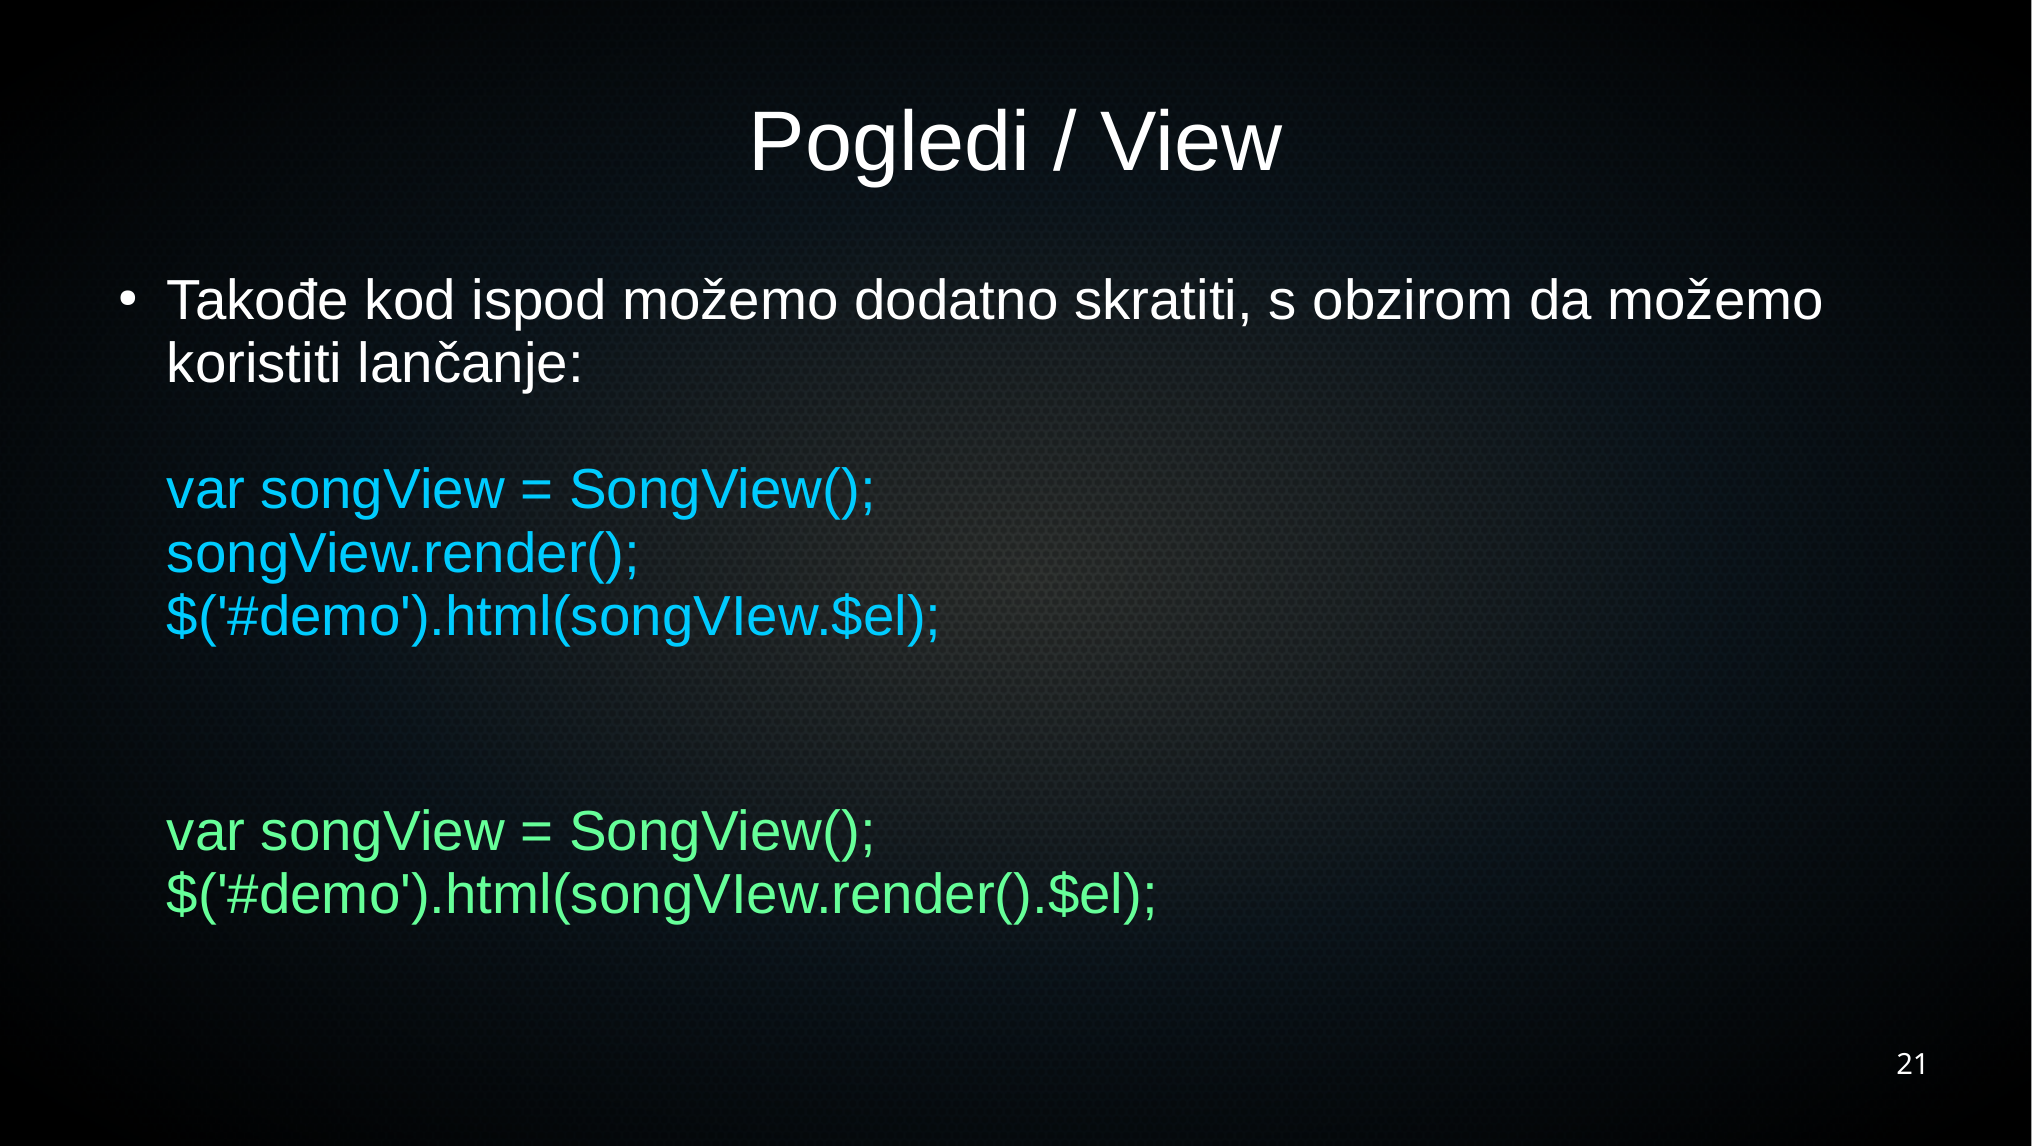

# Pogledi / View
Takođe kod ispod možemo dodatno skratiti, s obzirom da možemo koristiti lančanje:
var songView = SongView();
songView.render();
$('#demo').html(songVIew.$el);
var songView = SongView();
$('#demo').html(songVIew.render().$el);
21